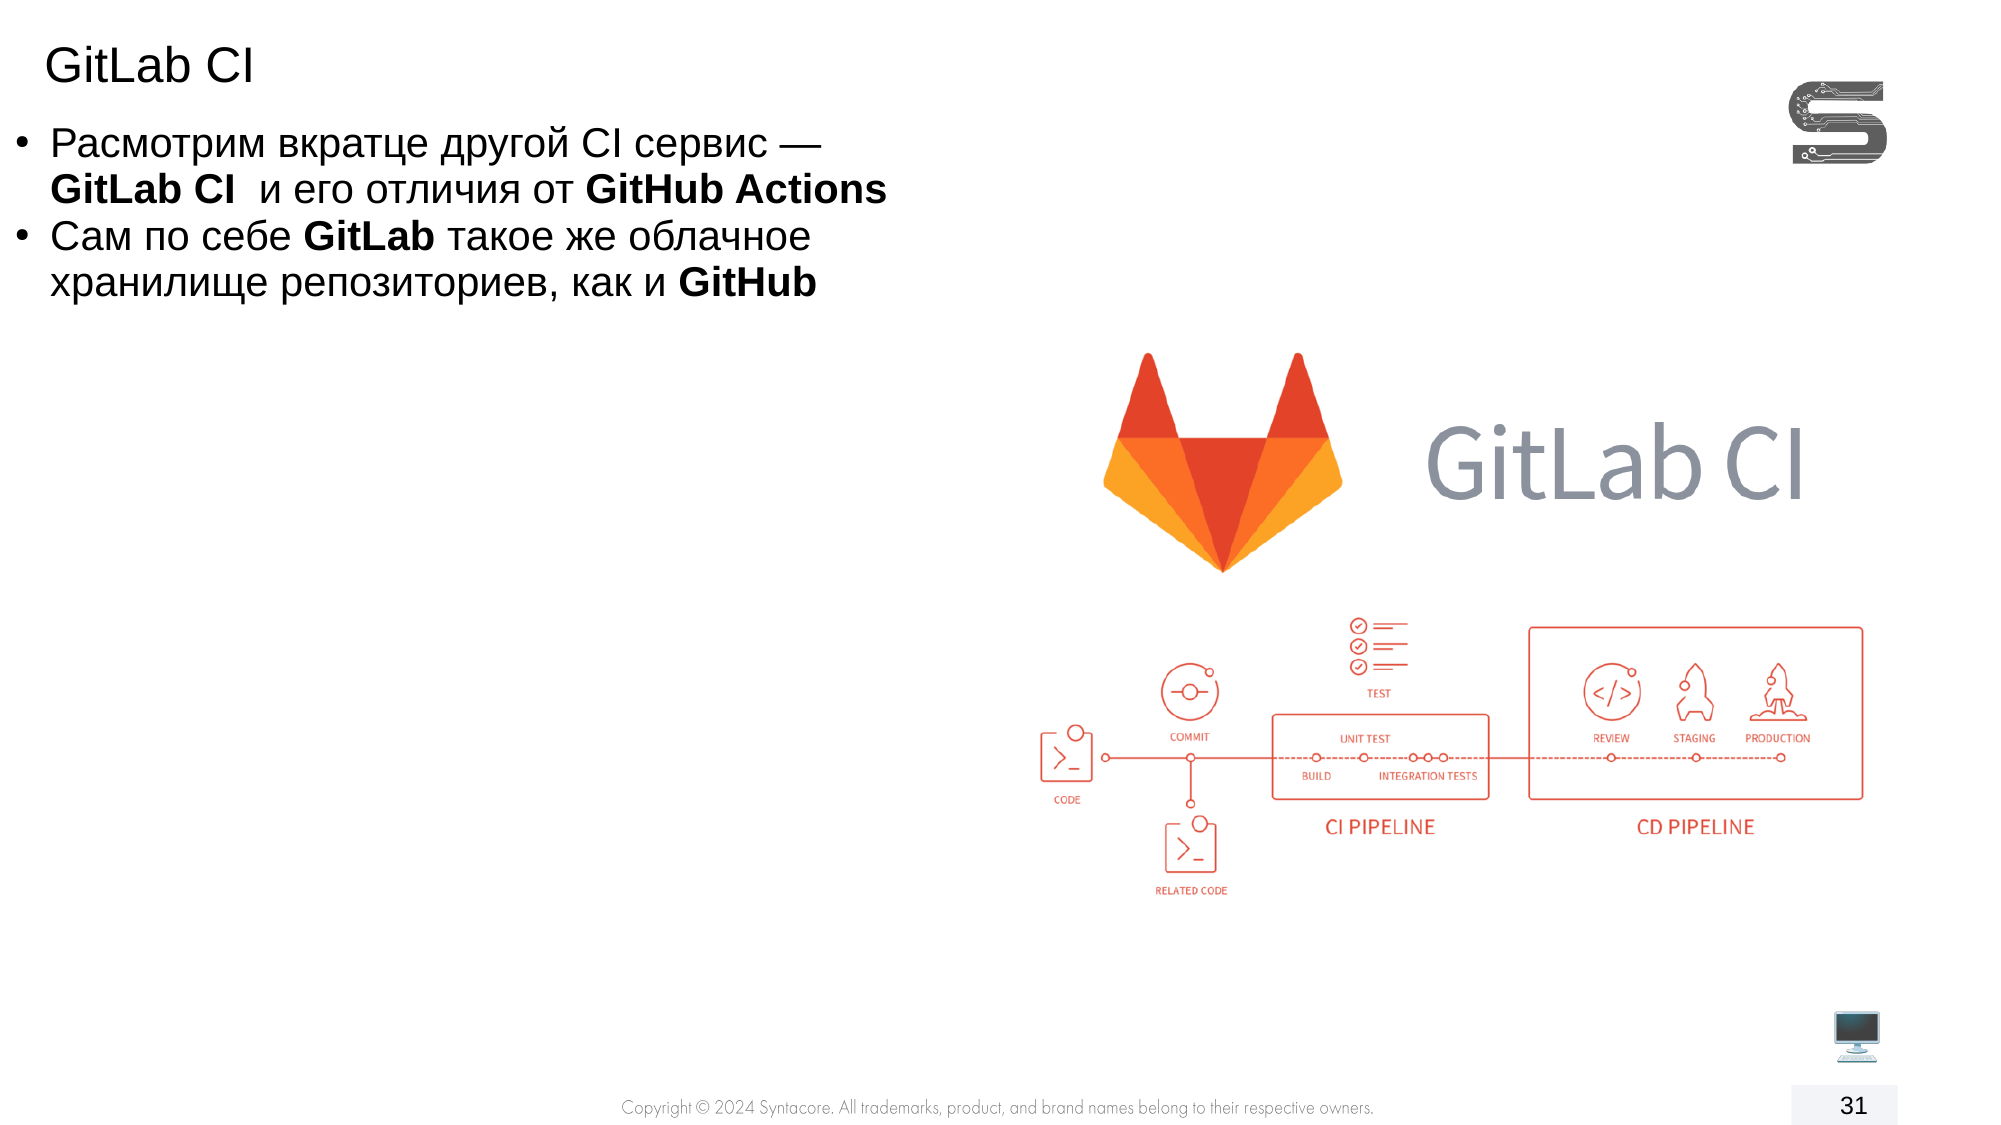

GitLab CI
Расмотрим вкратце другой CI сервис — GitLab CI и его отличия от GitHub Actions
Сам по себе GitLab такое же облачное хранилище репозиториев, как и GitHub